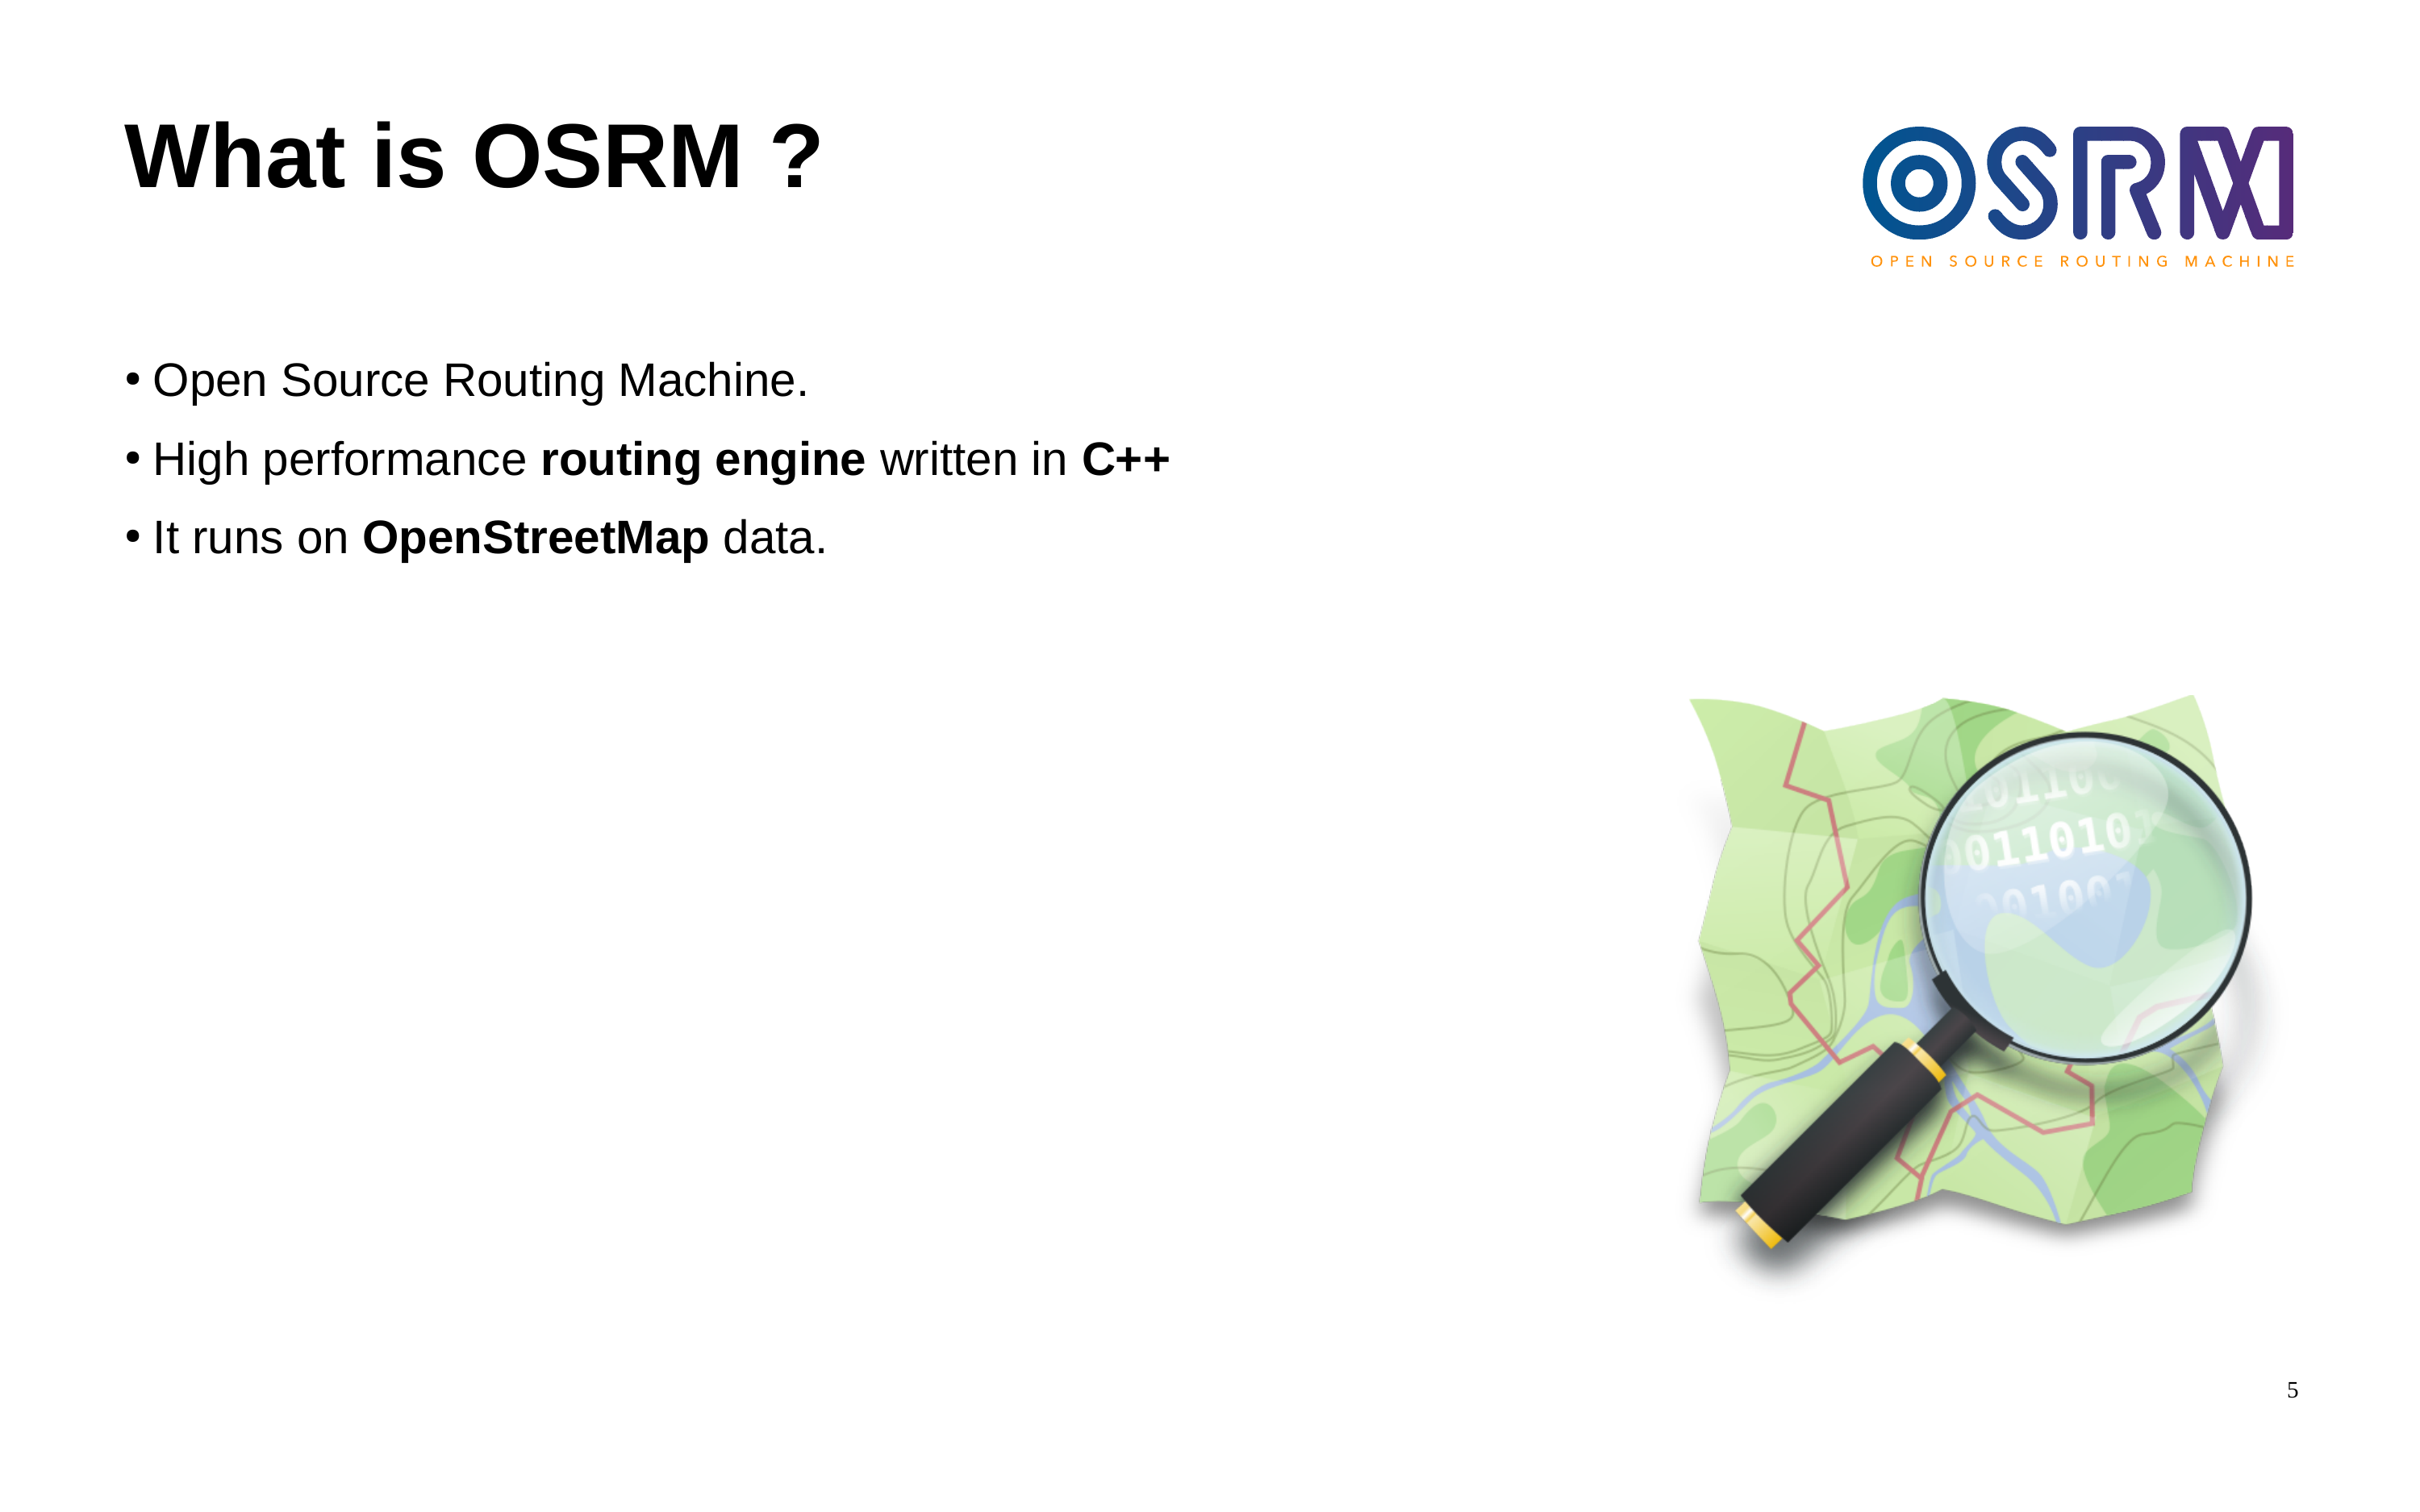

What is OSRM ?
Open Source Routing Machine.
High performance routing engine written in C++
It runs on OpenStreetMap data.
5